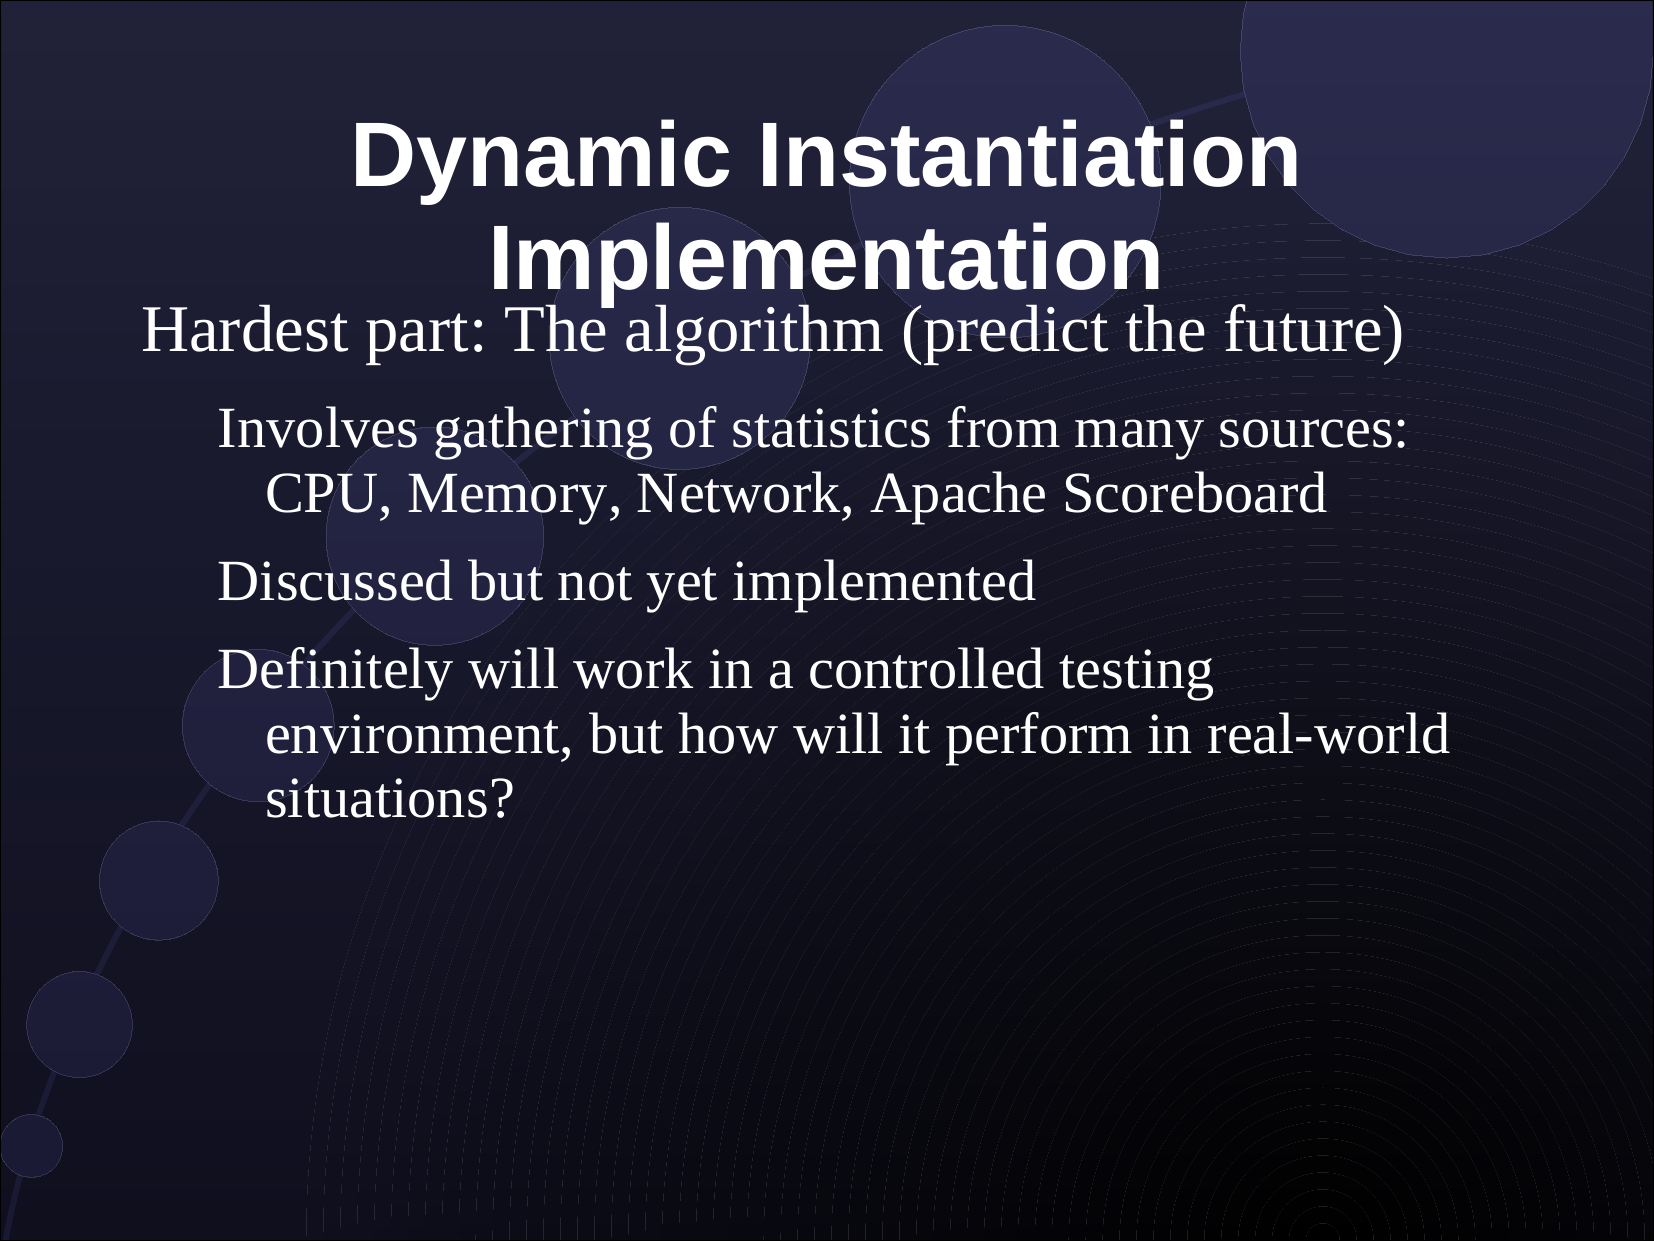

# Dynamic Instantiation Implementation
Hardest part: The algorithm (predict the future)
Involves gathering of statistics from many sources: CPU, Memory, Network, Apache Scoreboard
Discussed but not yet implemented
Definitely will work in a controlled testing environment, but how will it perform in real-world situations?